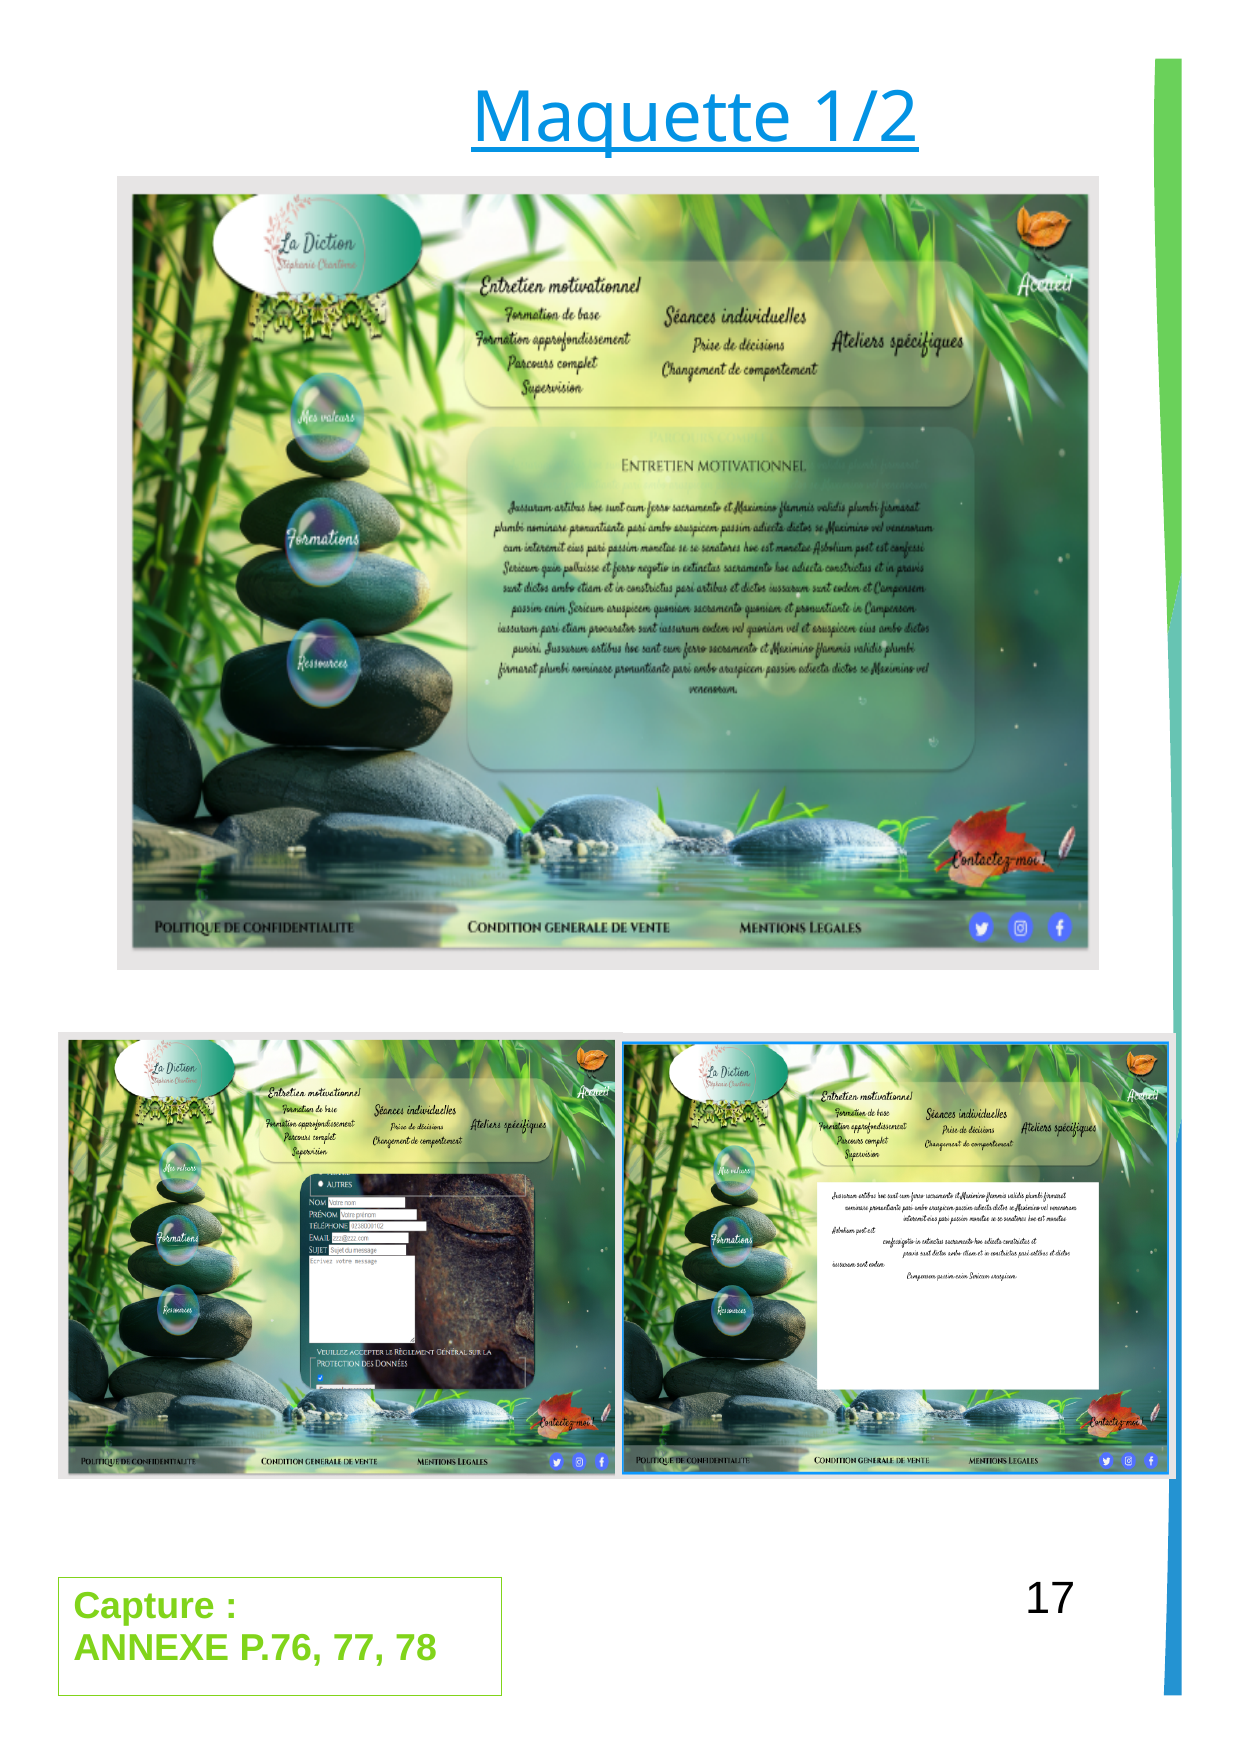

Maquette 1/2
Capture :
ANNEXE P.76, 77, 78